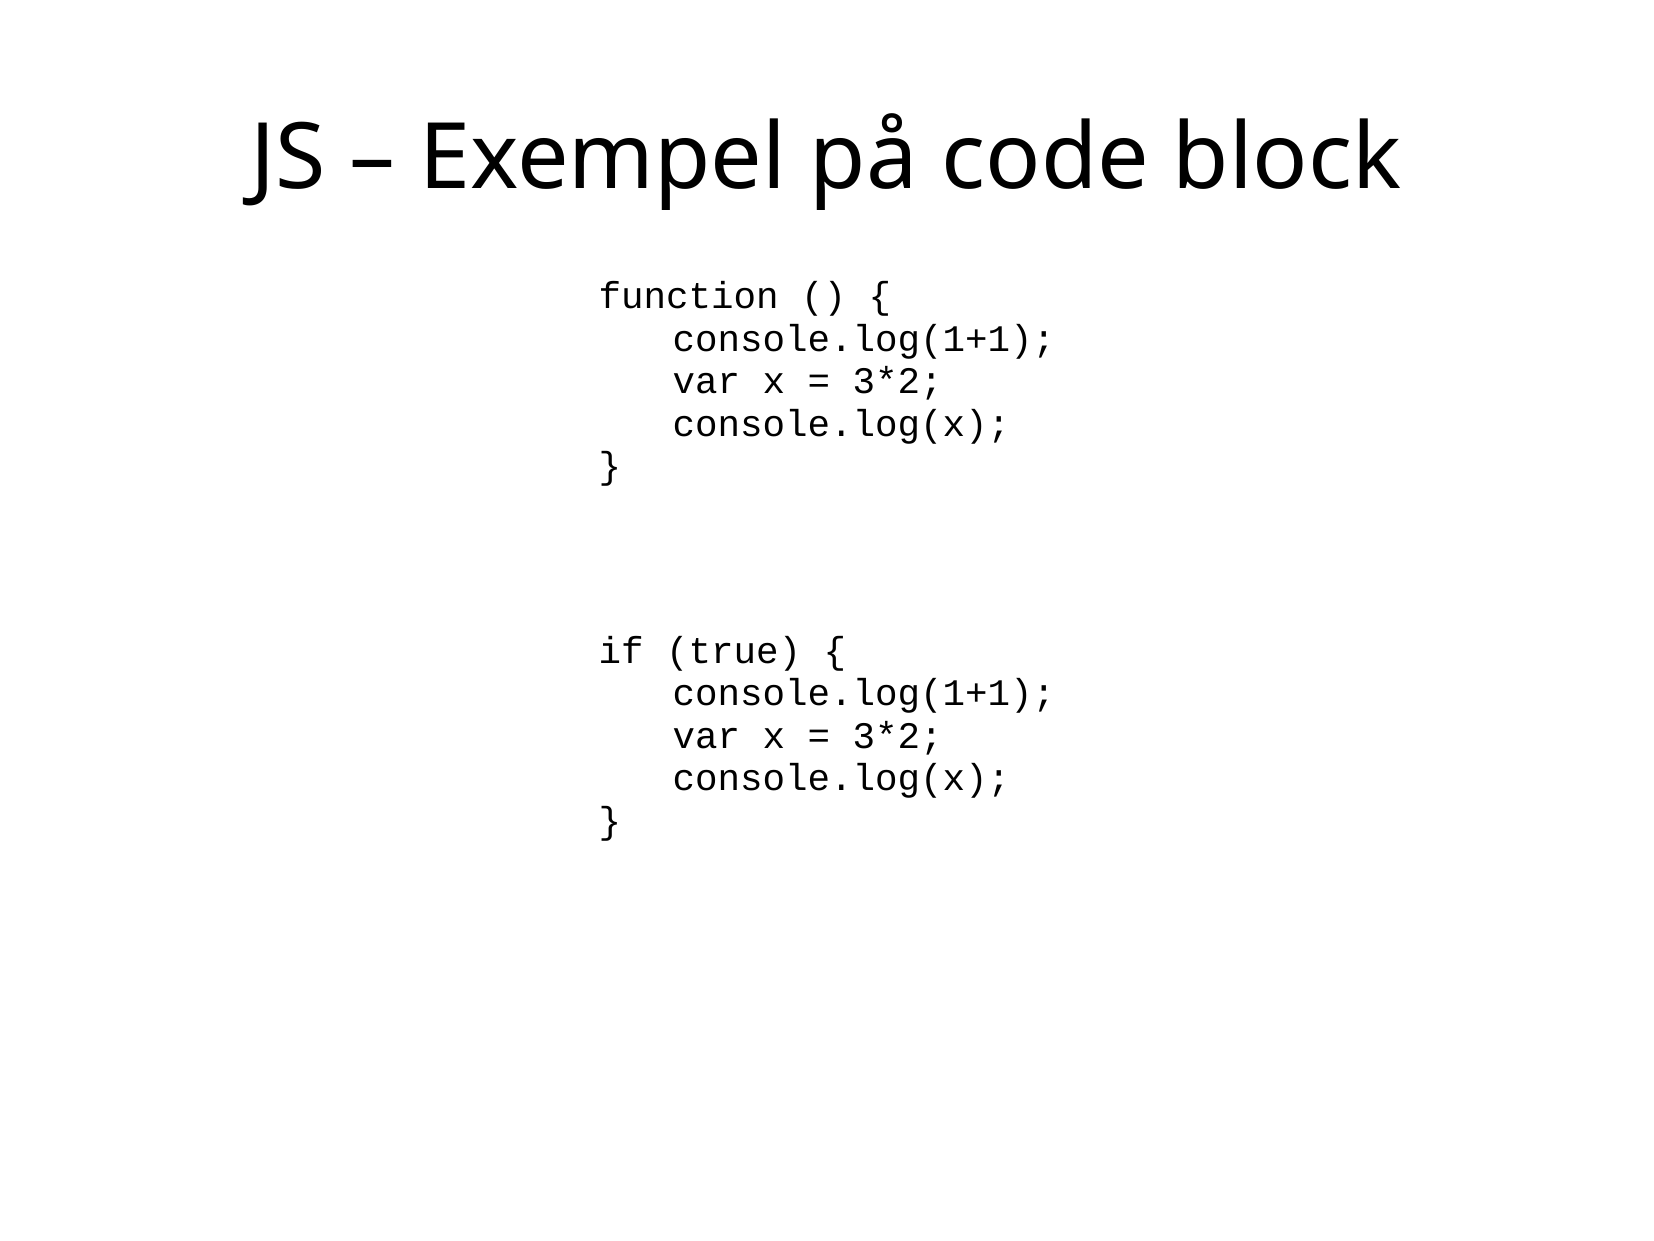

# JS – Exempel på code block
function () {
	console.log(1+1);
	var x = 3*2;
	console.log(x);
}
if (true) {
	console.log(1+1);
	var x = 3*2;
	console.log(x);
}